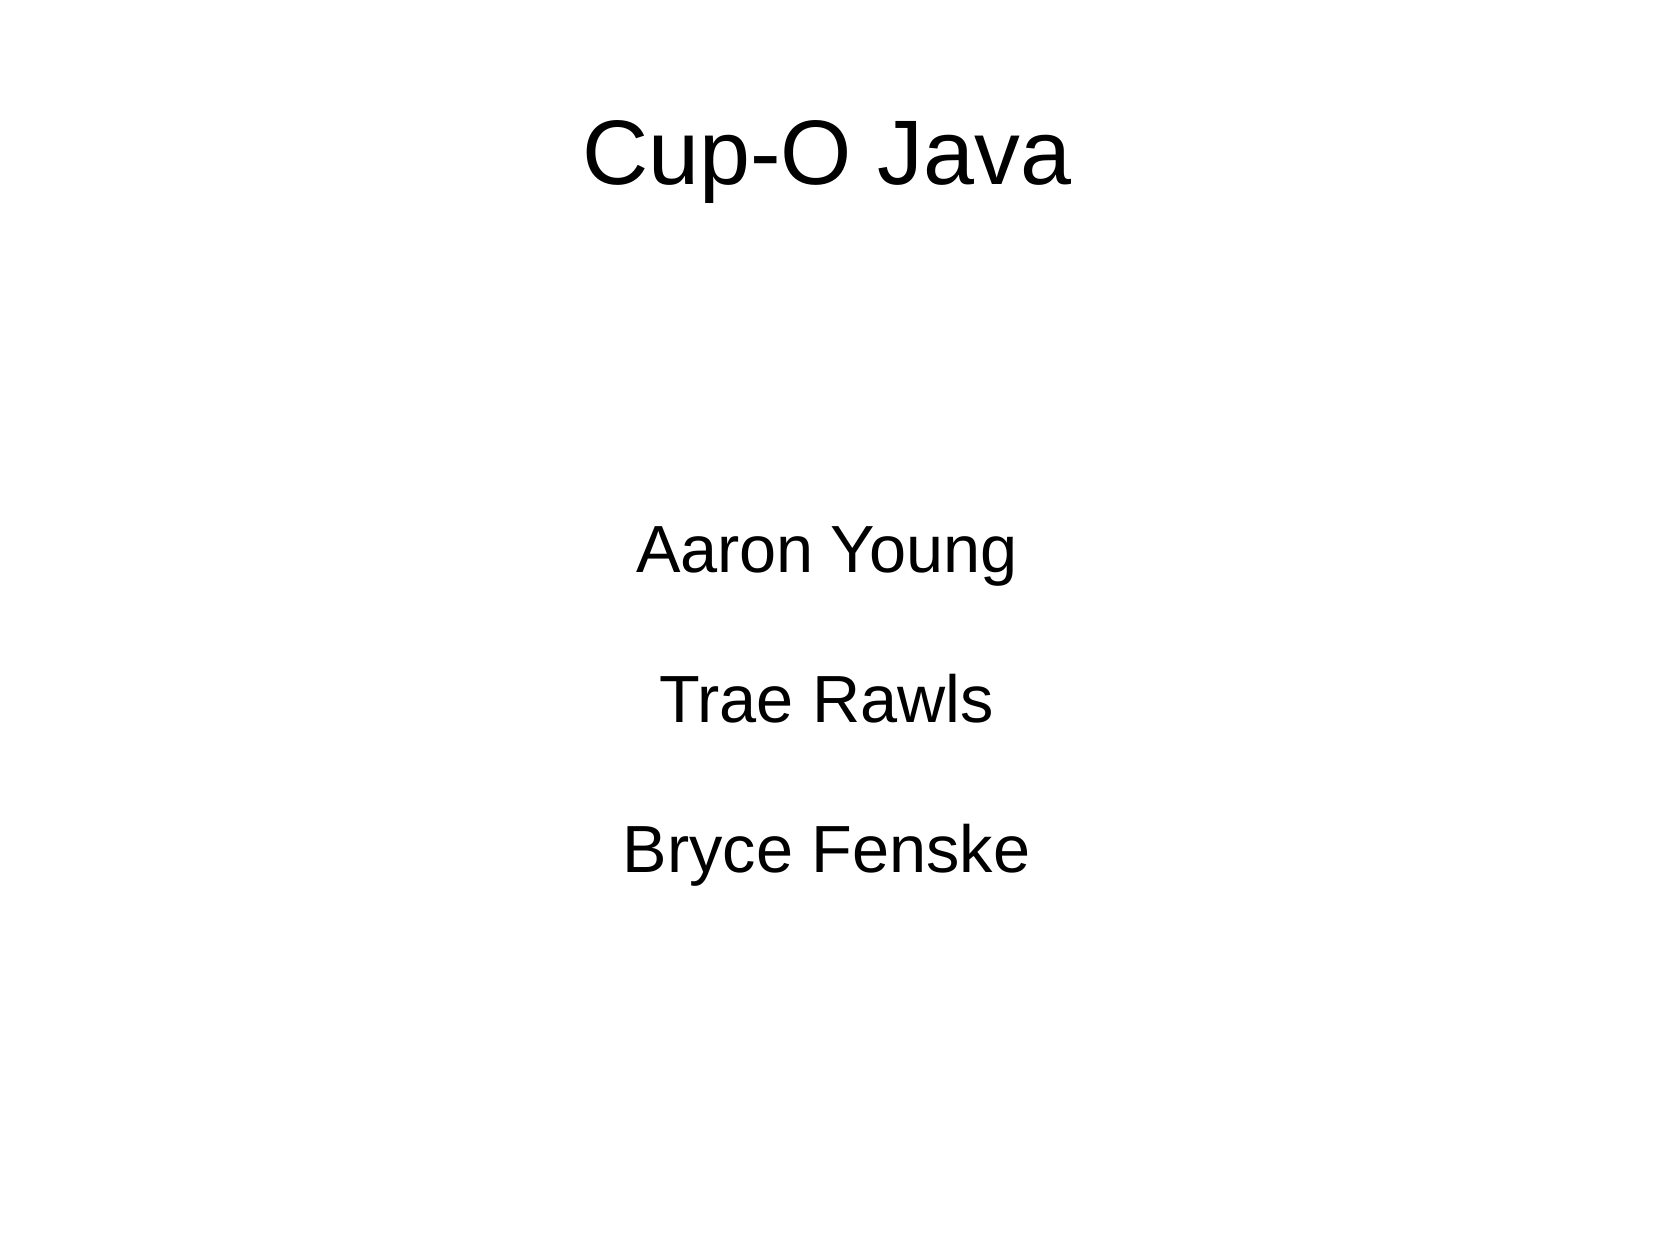

# Cup-O Java
Aaron Young
Trae Rawls
Bryce Fenske